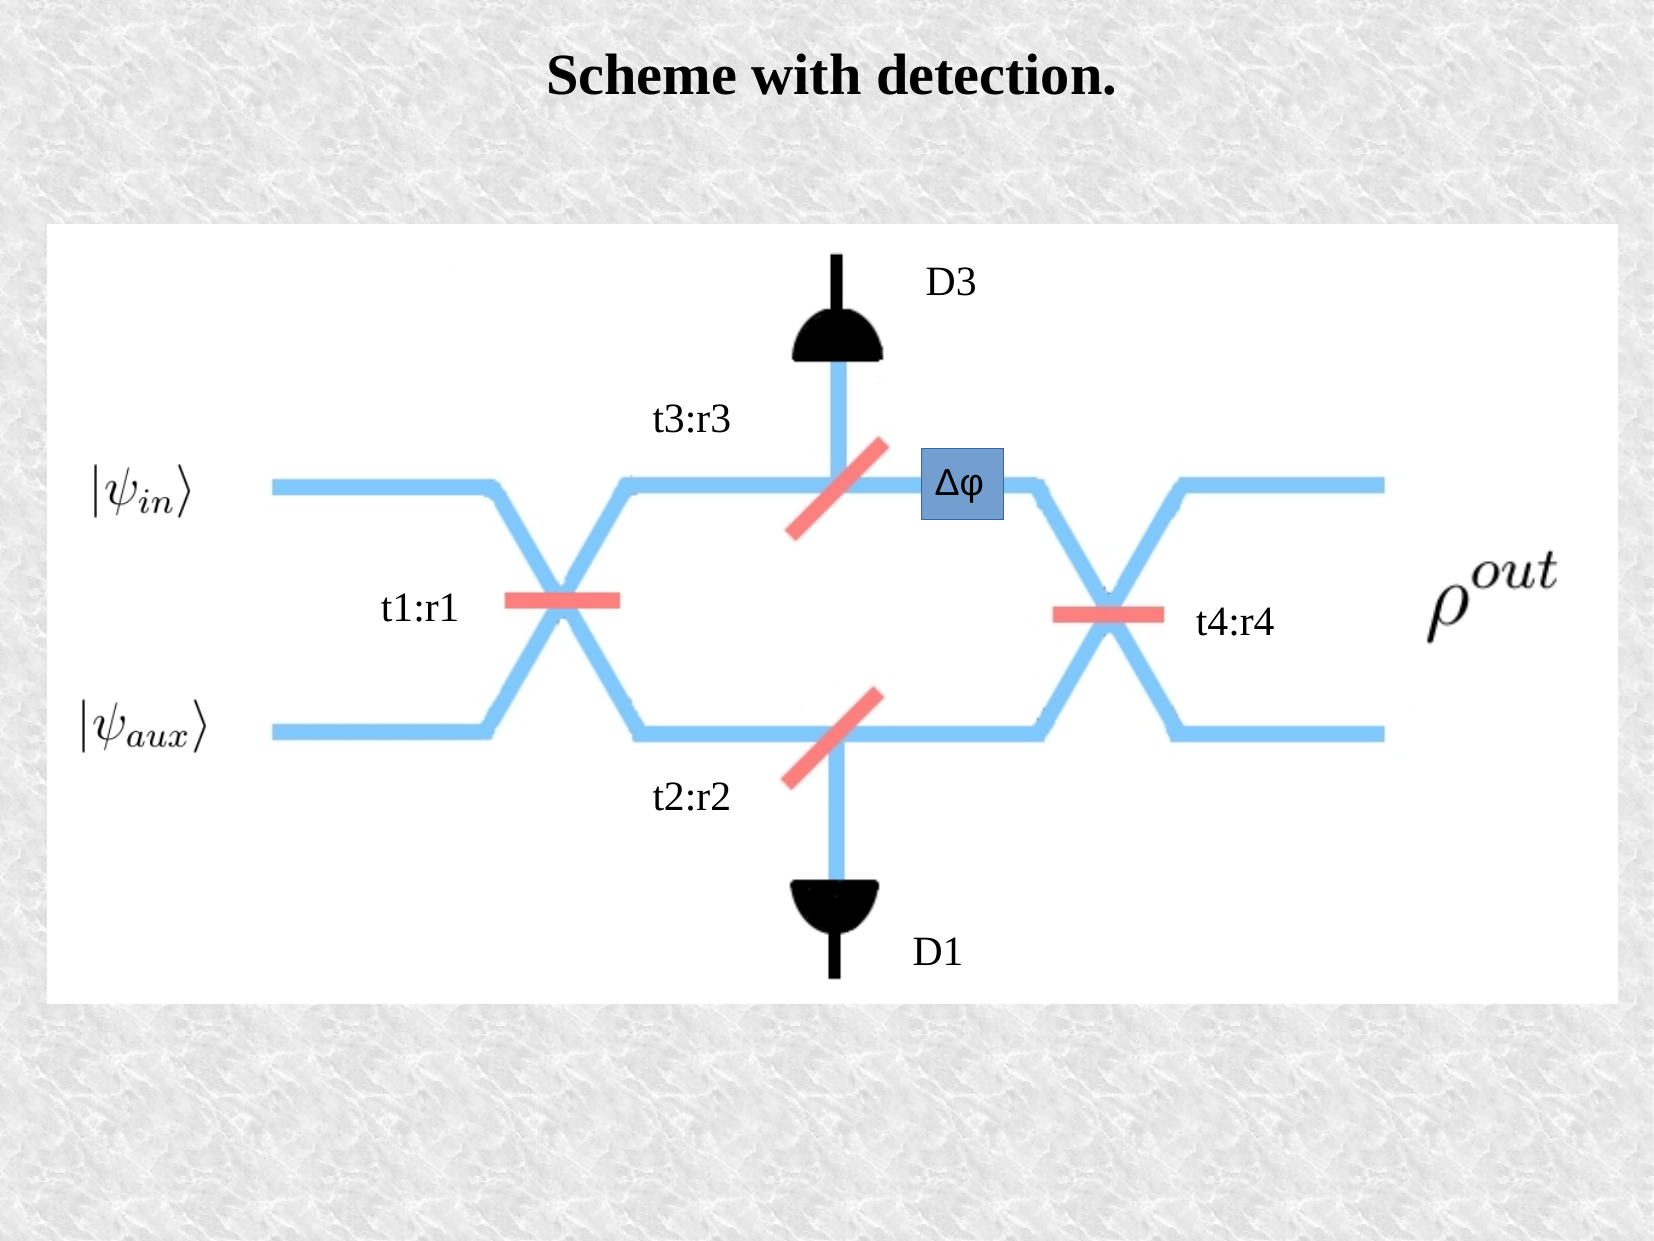

Scheme with detection.
D3
t3:r3
Δφ
t1:r1
t4:r4
t2:r2
D1